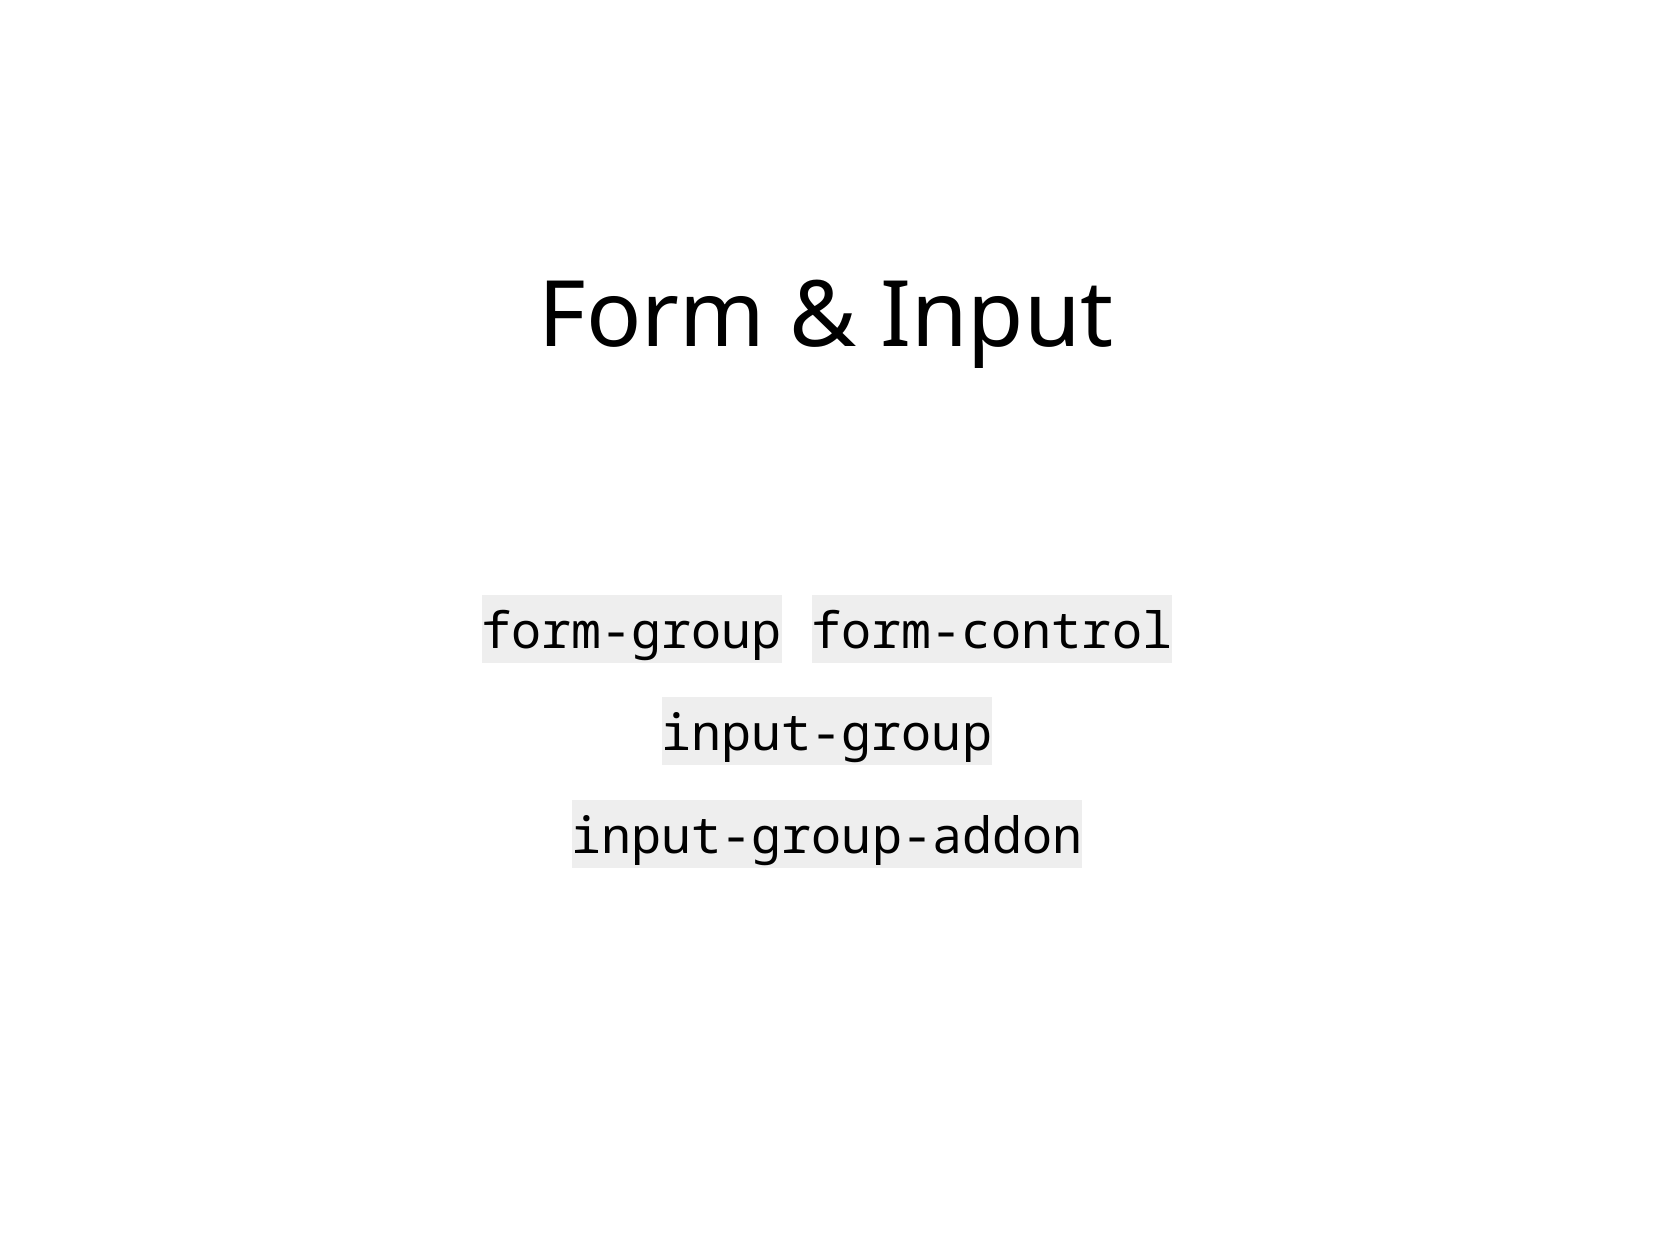

# Form & Input form-group form-control input-group input-group-addon